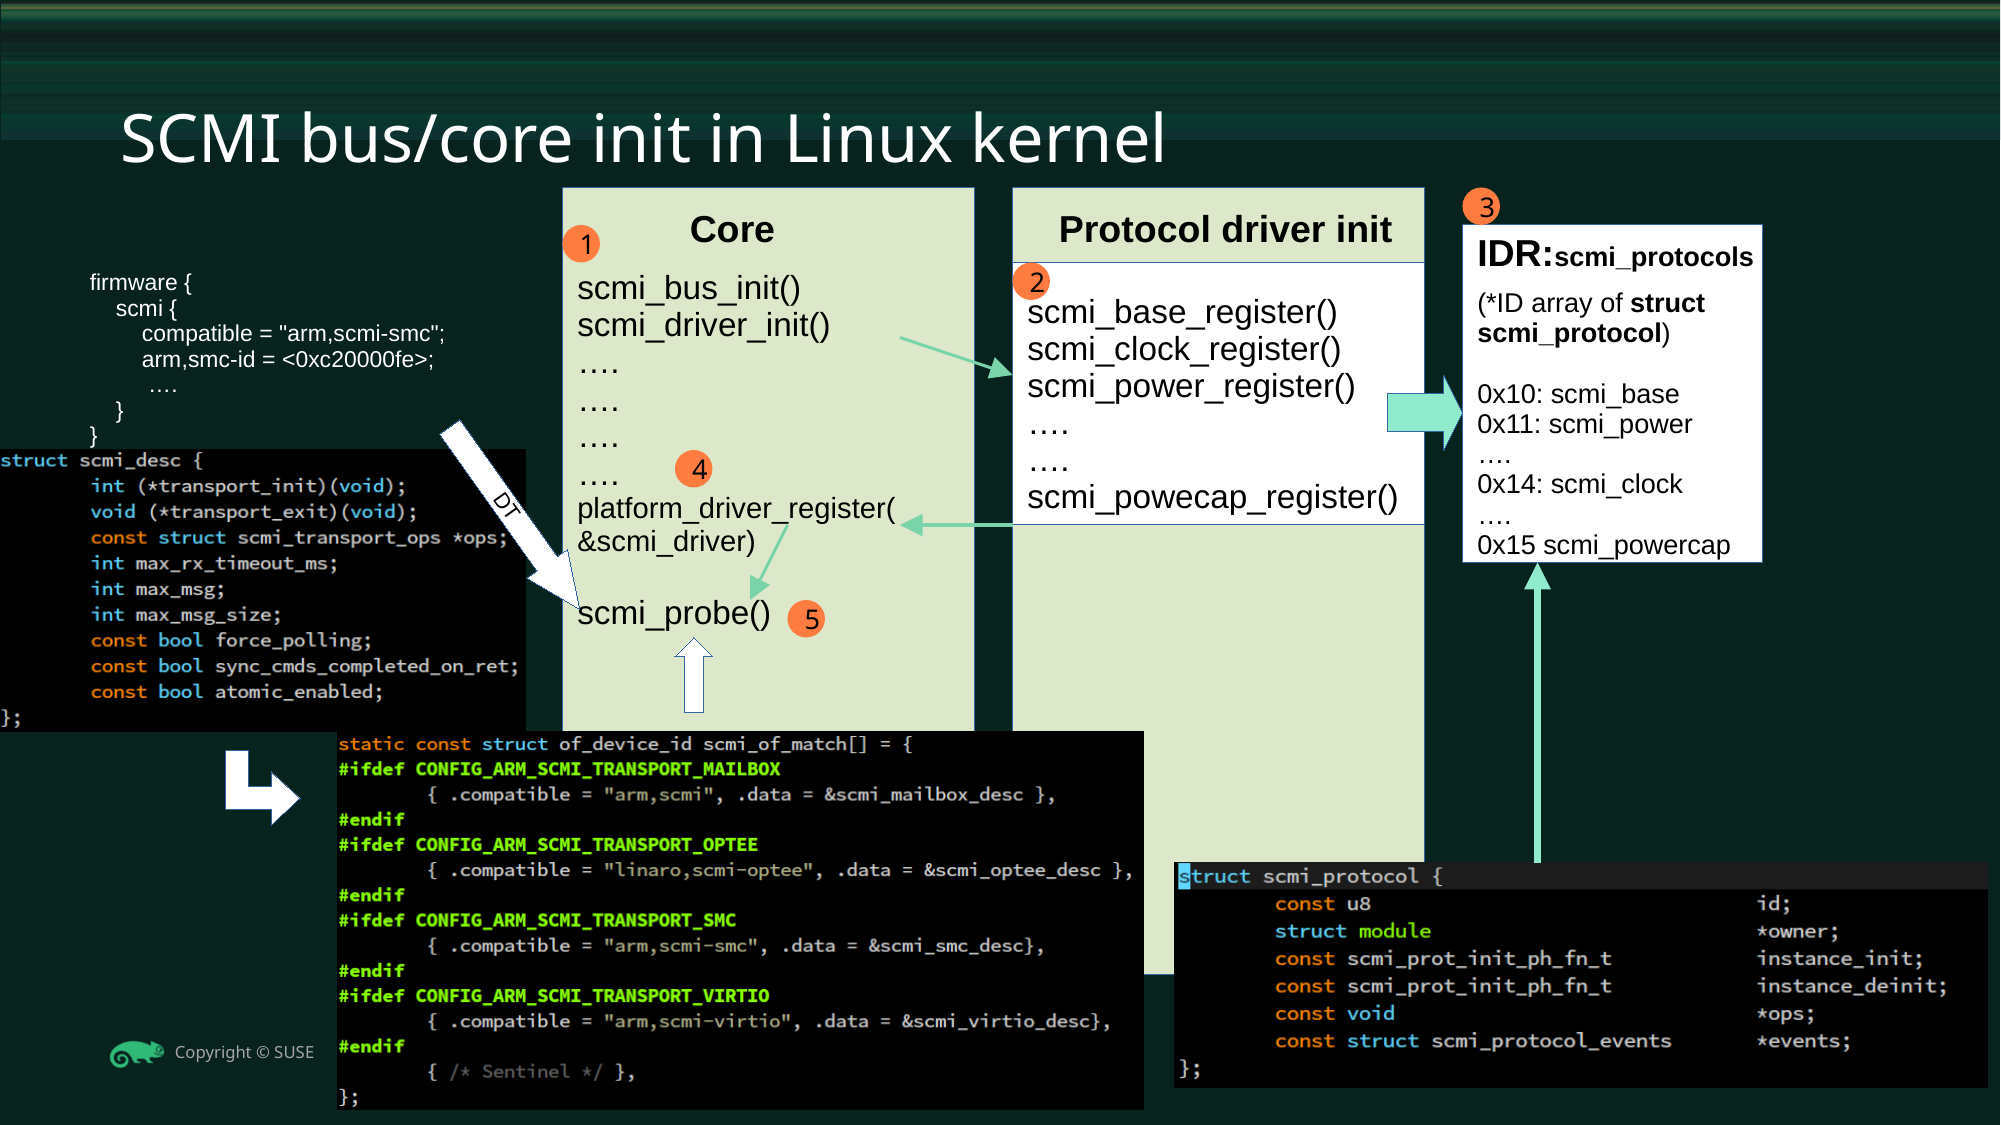

# SCMI bus/core init in Linux kernel
3
Core
Protocol driver init
1
IDR:scmi_protocols
firmware {
 scmi {
 compatible = "arm,scmi-smc";
 arm,smc-id = <0xc20000fe>;
 ….
 }
}
scmi_bus_init()
scmi_driver_init()
….
….
….
….
platform_driver_register(
&scmi_driver)
scmi_probe()
2
(*ID array of struct scmi_protocol)
0x10: scmi_base
0x11: scmi_power
….
0x14: scmi_clock
….
0x15 scmi_powercap
scmi_base_register()
scmi_clock_register()
scmi_power_register()
….
….
scmi_powecap_register()
4
DT
5
17